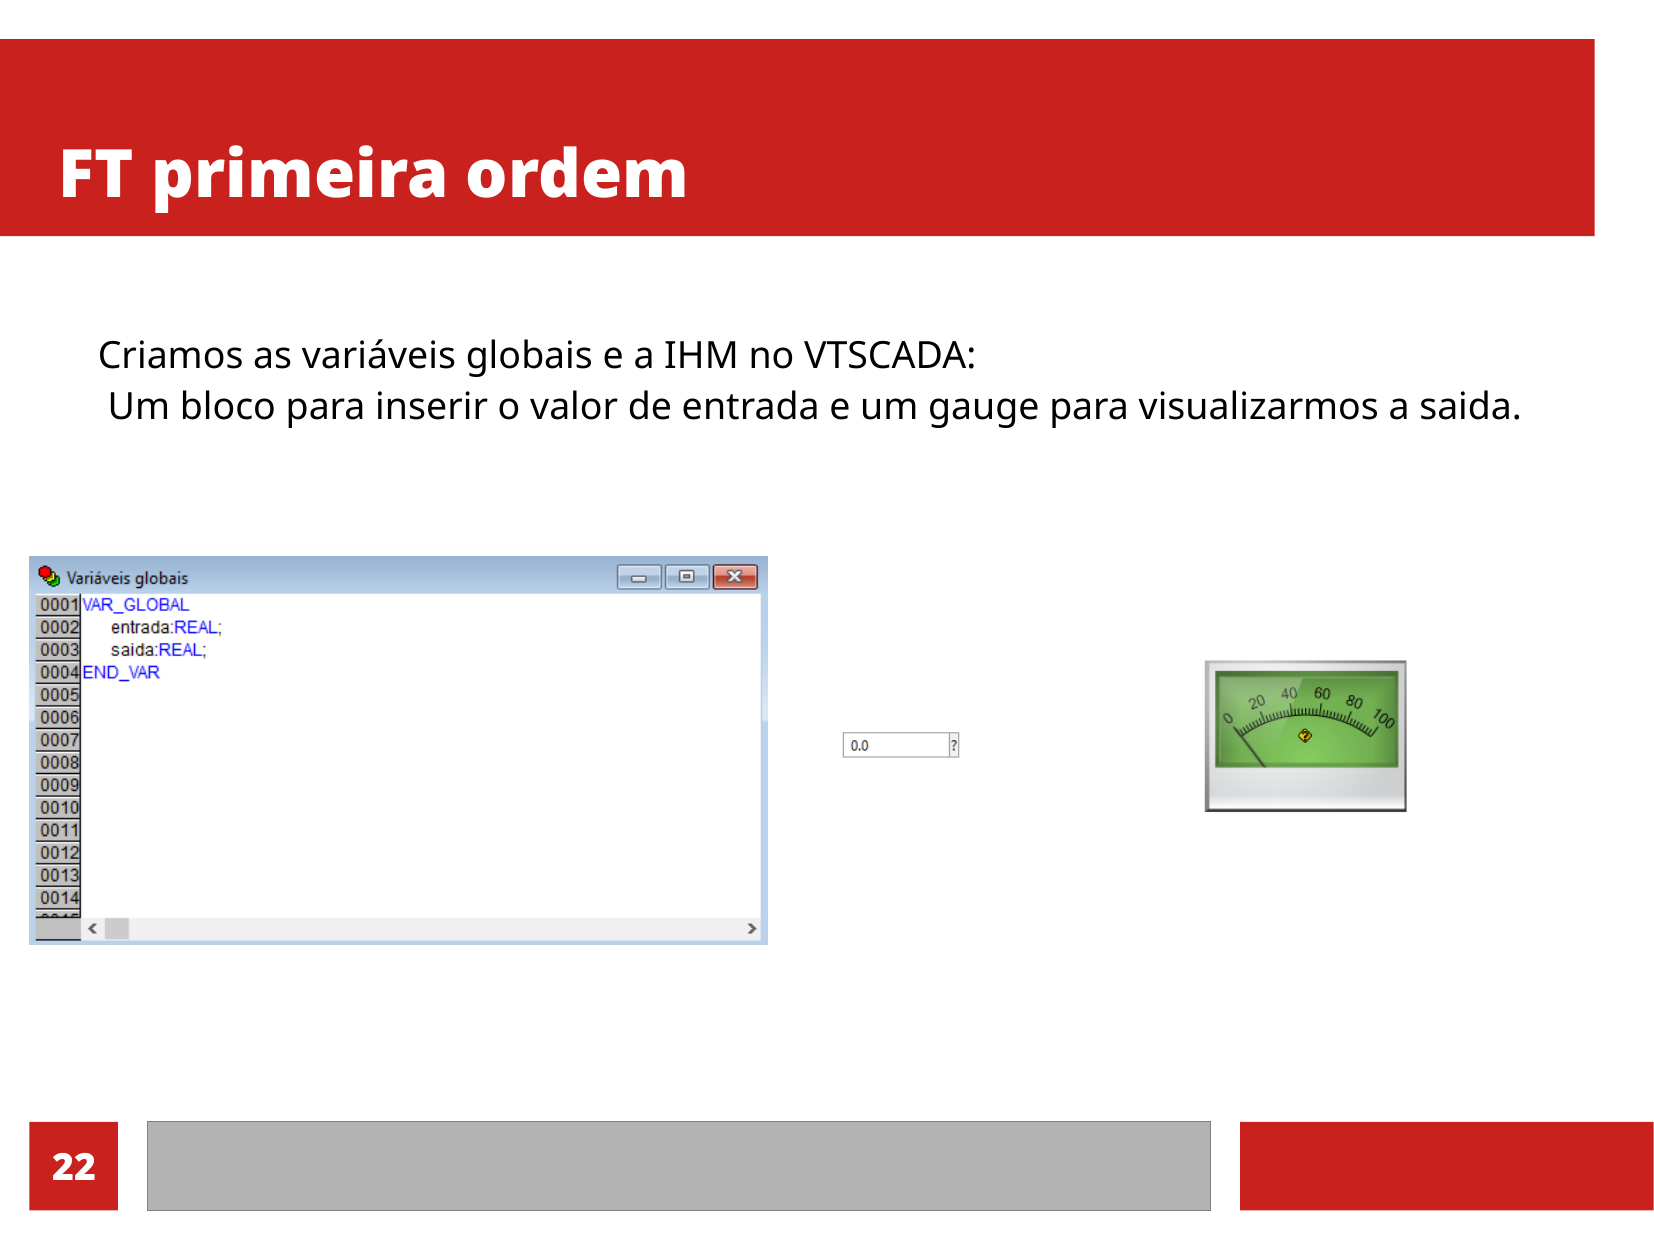

# FT primeira ordem
Criamos as variáveis globais e a IHM no VTSCADA:
 Um bloco para inserir o valor de entrada e um gauge para visualizarmos a saida.
22